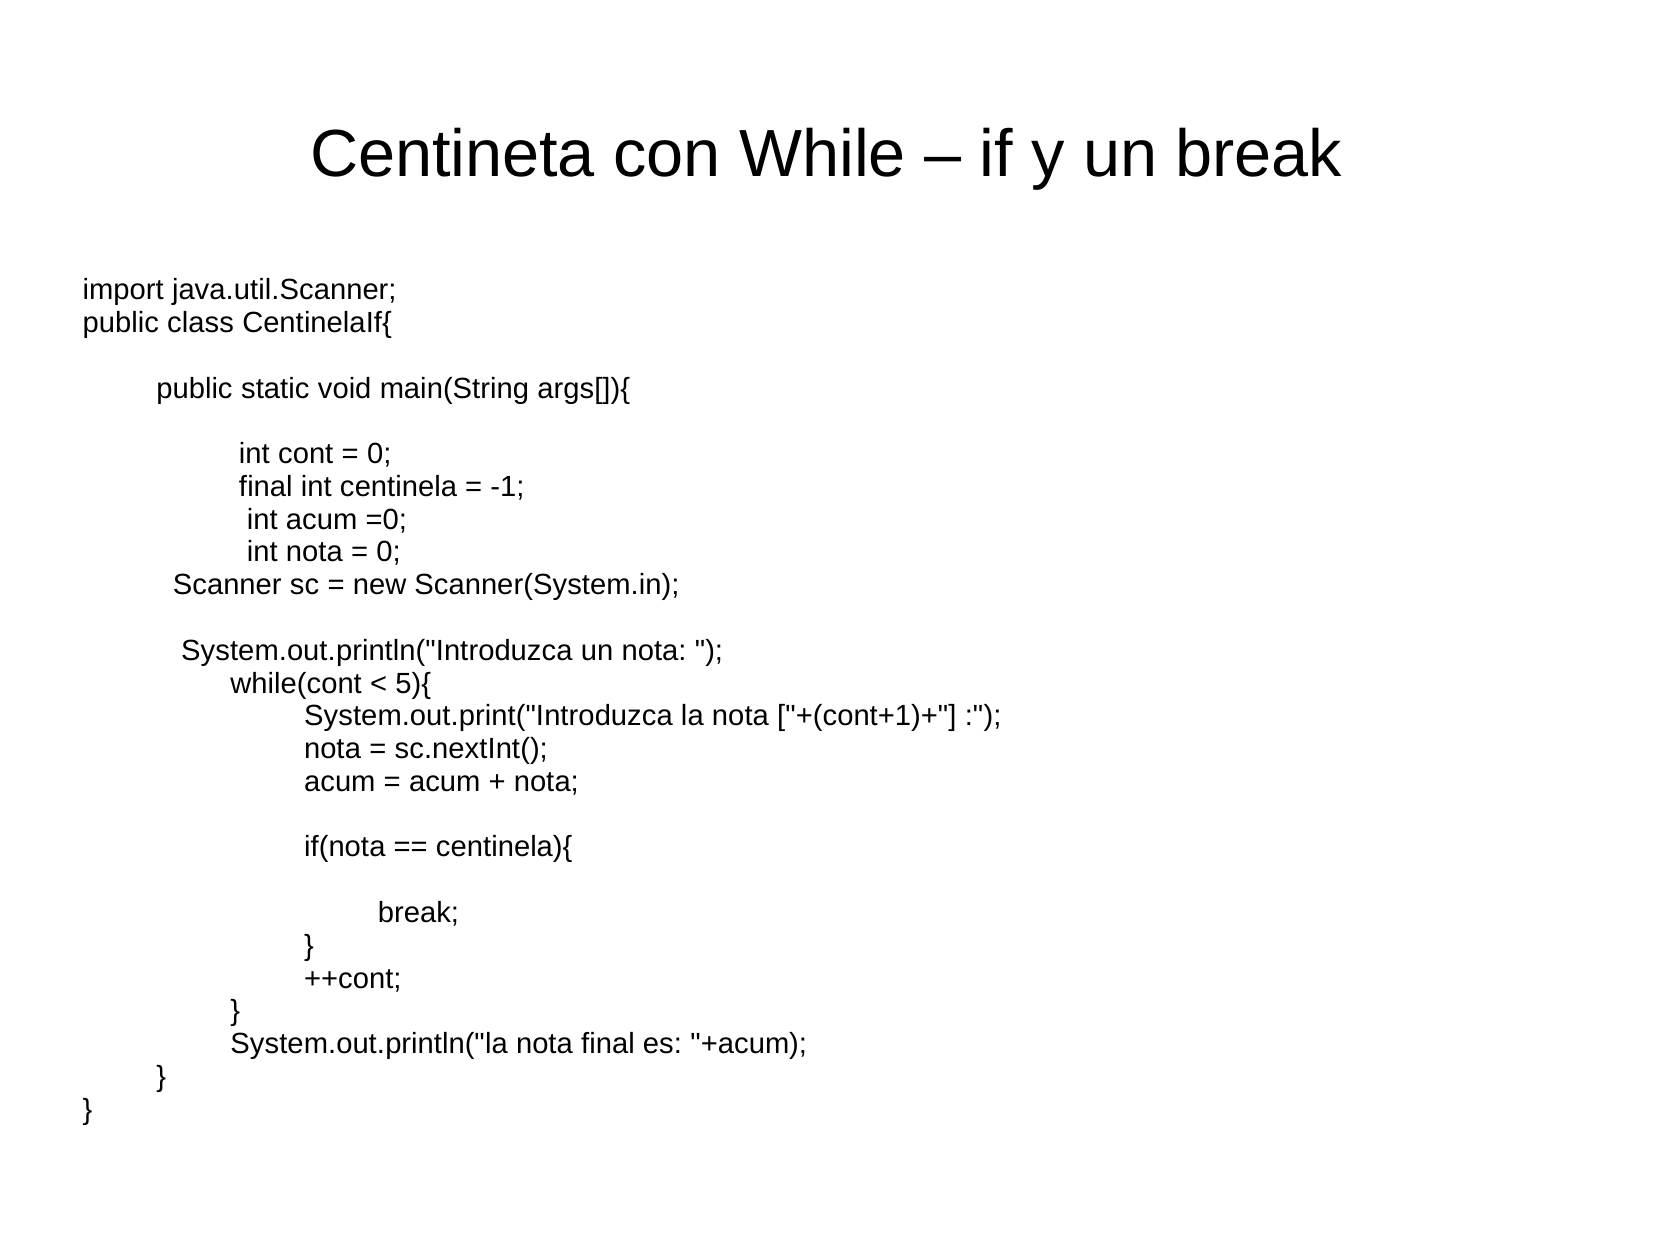

# Centineta con While – if y un break
import java.util.Scanner;
public class CentinelaIf{
	public static void main(String args[]){
	 int cont = 0;
	 final int centinela = -1;
		 int acum =0;
		 int nota = 0;
	 Scanner sc = new Scanner(System.in);
	 System.out.println("Introduzca un nota: ");
		while(cont < 5){
 			System.out.print("Introduzca la nota ["+(cont+1)+"] :");
			nota = sc.nextInt();
			acum = acum + nota;
			if(nota == centinela){
				break;
			}
			++cont;
		}
		System.out.println("la nota final es: "+acum);
	}
}